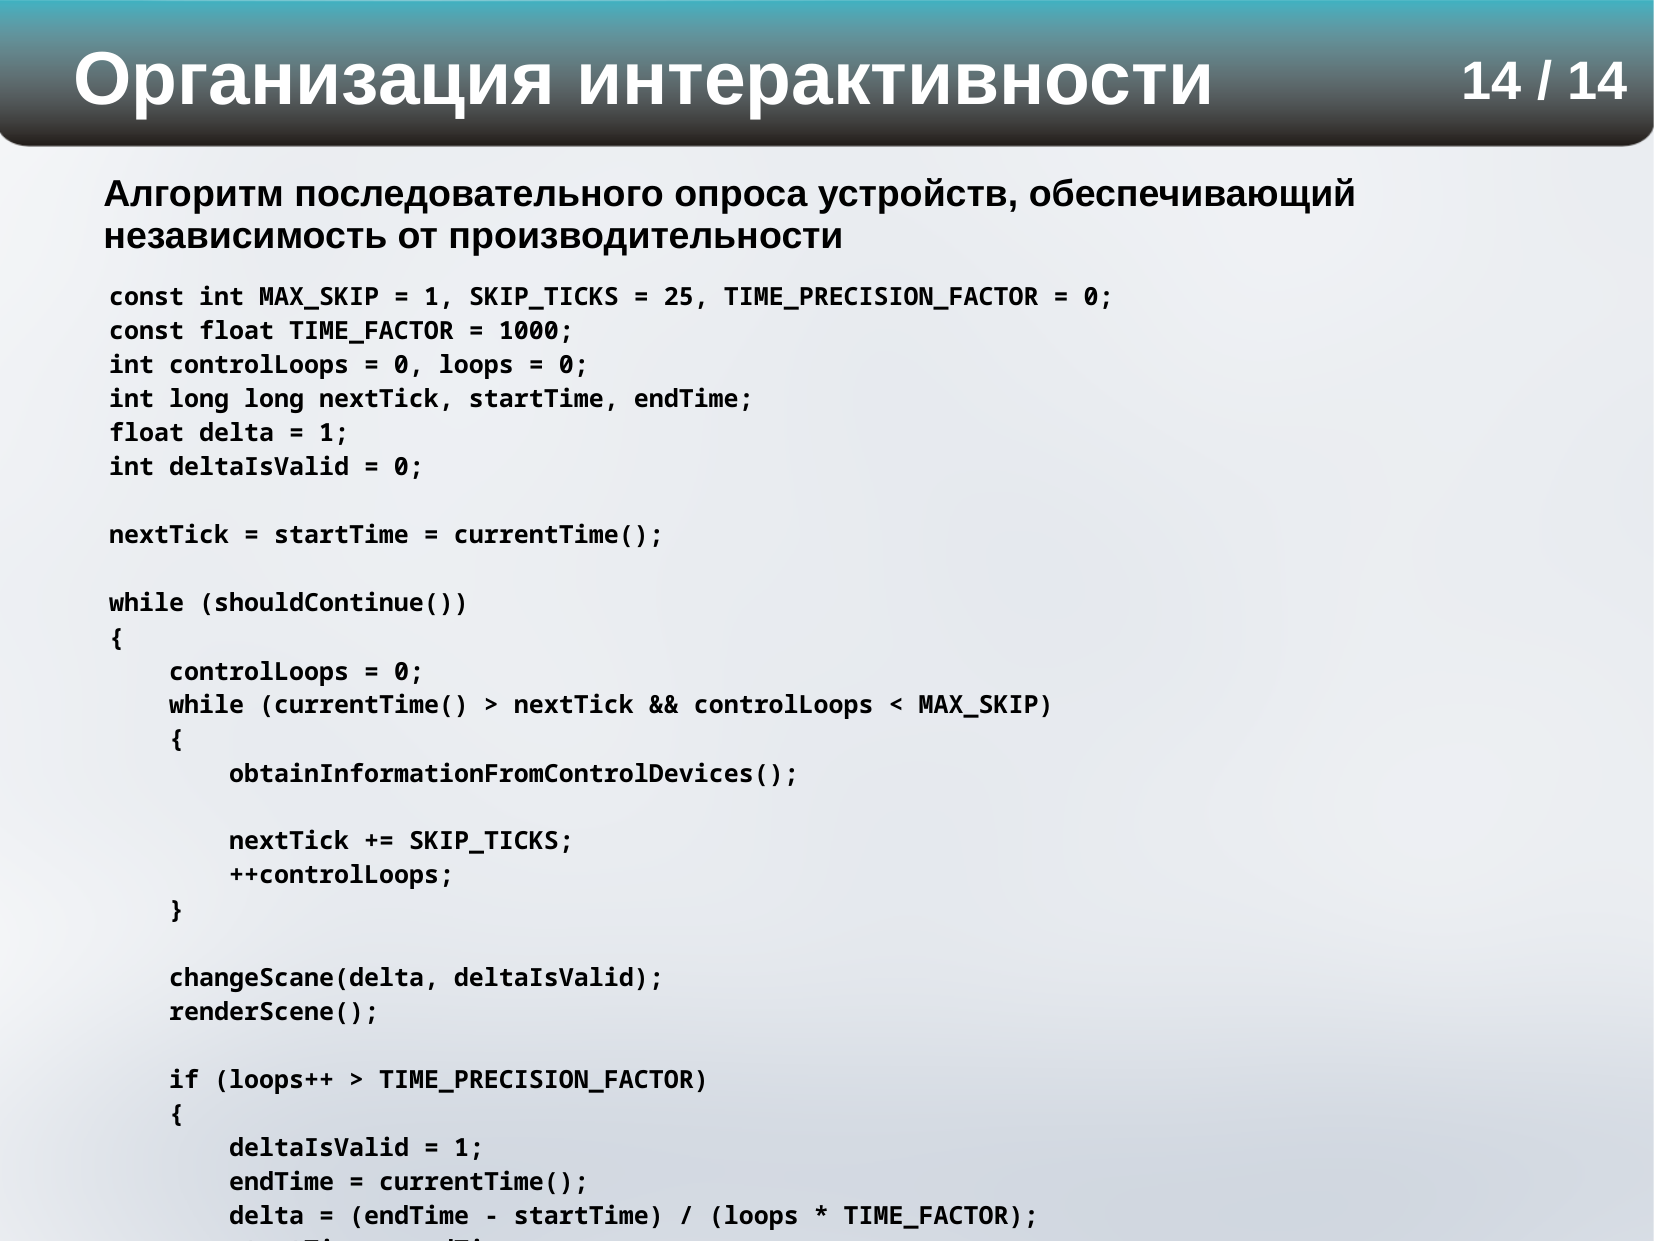

Организация интерактивности
Алгоритм последовательного опроса устройств, обеспечивающий независимость от производительности
const int MAX_SKIP = 1, SKIP_TICKS = 25, TIME_PRECISION_FACTOR = 0;
const float TIME_FACTOR = 1000;
int controlLoops = 0, loops = 0;
int long long nextTick, startTime, endTime;
float delta = 1;
int deltaIsValid = 0;
nextTick = startTime = currentTime();
while (shouldContinue())
{
 controlLoops = 0;
 while (currentTime() > nextTick && controlLoops < MAX_SKIP)
 {
 obtainInformationFromControlDevices();
 nextTick += SKIP_TICKS;
 ++controlLoops;
 }
 changeScane(delta, deltaIsValid);
 renderScene();
 if (loops++ > TIME_PRECISION_FACTOR)
 {
 deltaIsValid = 1;
 endTime = currentTime();
 delta = (endTime - startTime) / (loops * TIME_FACTOR);
 startTime = endTime;
 loops = 0;
 }
}